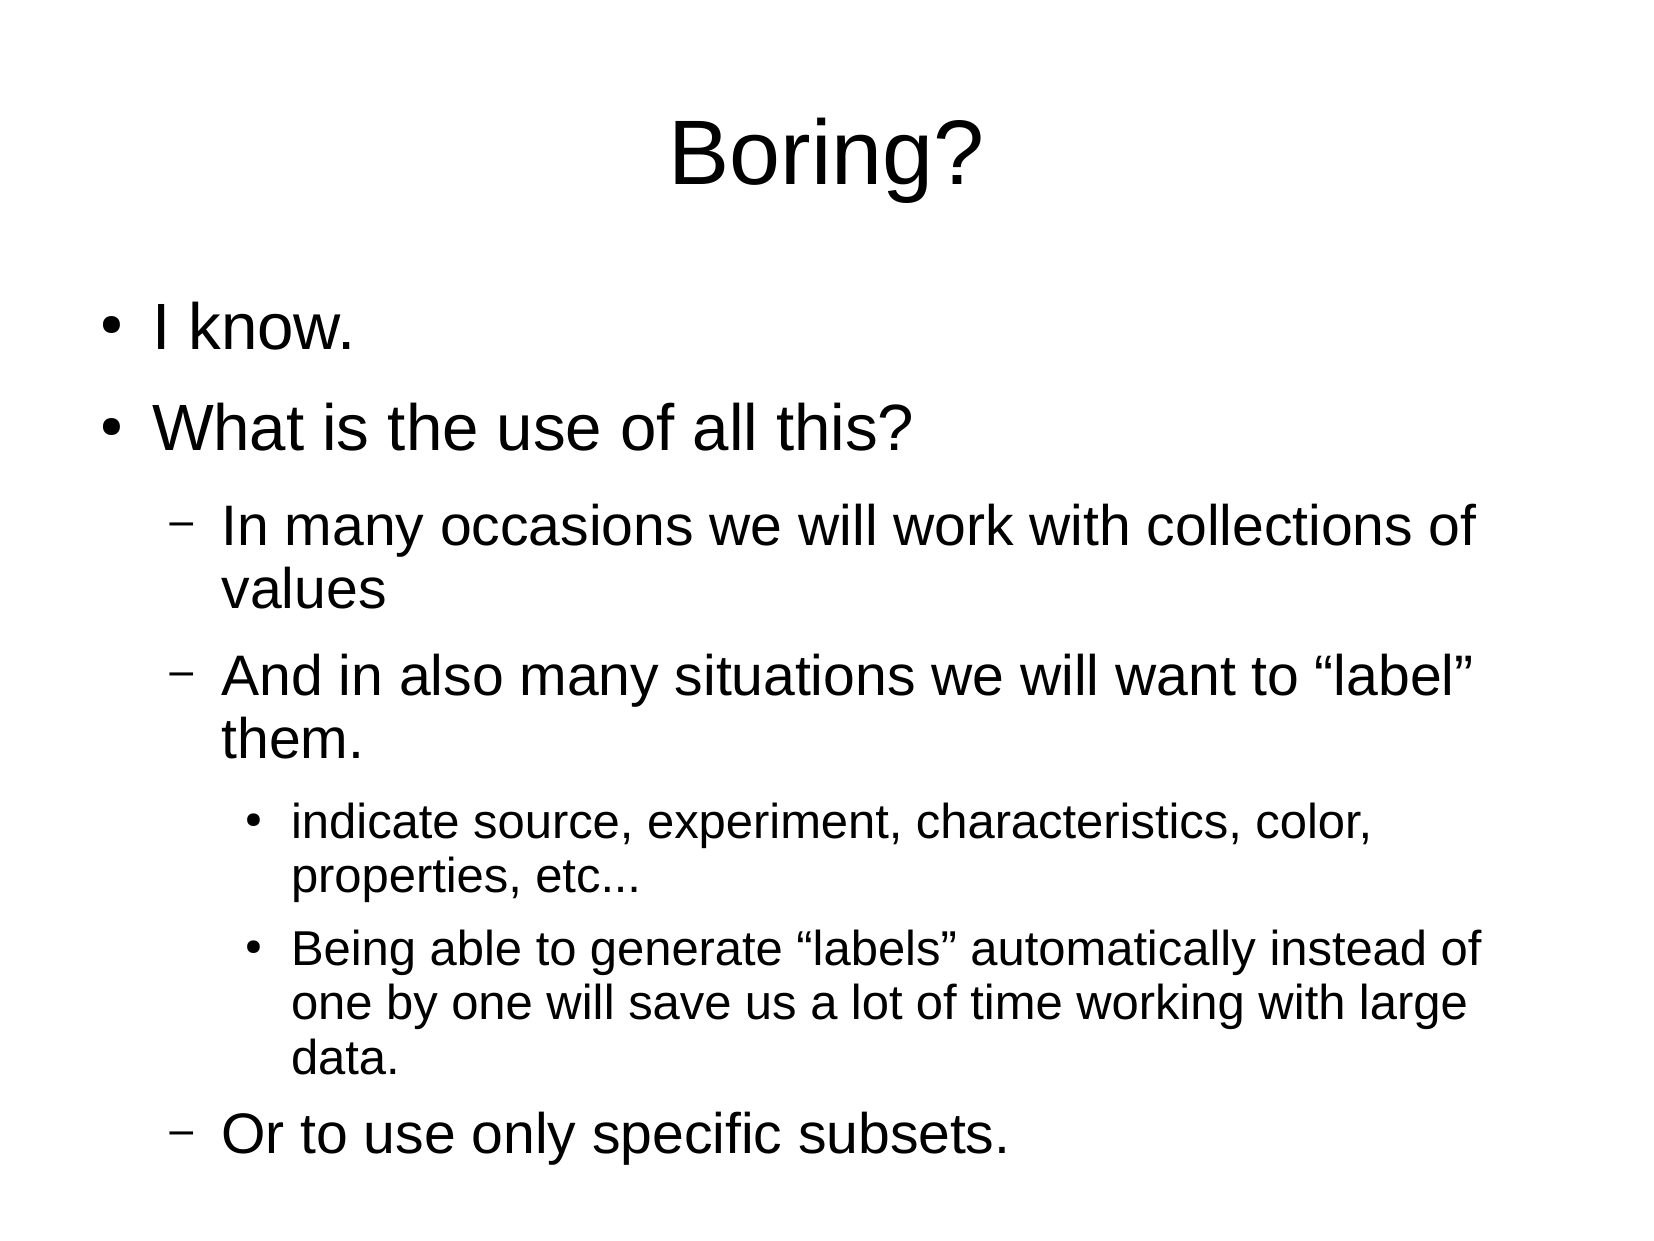

# Boring?
I know.
What is the use of all this?
In many occasions we will work with collections of values
And in also many situations we will want to “label” them.
indicate source, experiment, characteristics, color, properties, etc...
Being able to generate “labels” automatically instead of one by one will save us a lot of time working with large data.
Or to use only specific subsets.